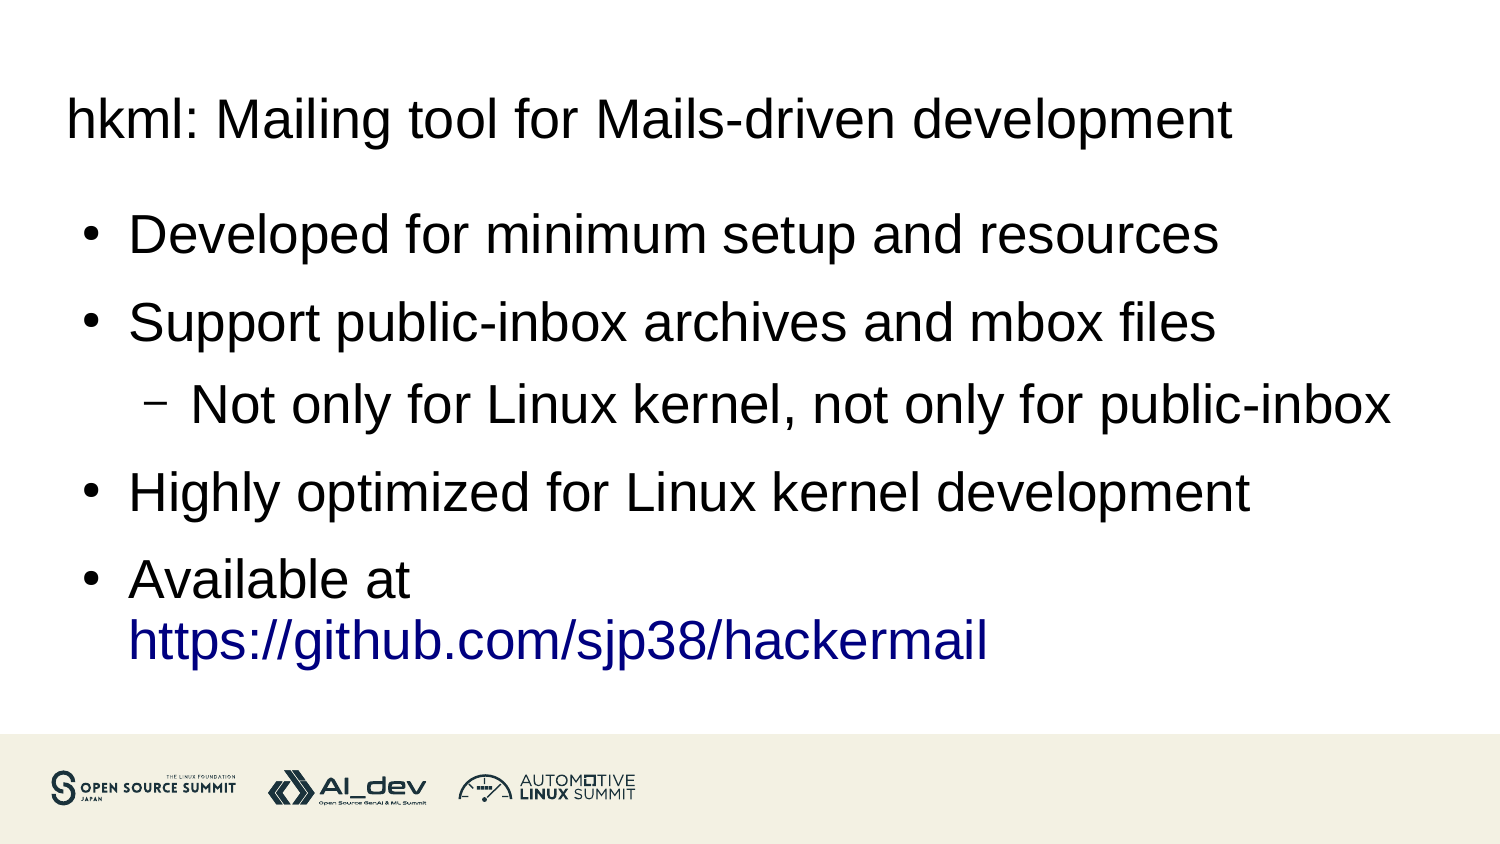

# hkml: Mailing tool for Mails-driven development
Developed for minimum setup and resources
Support public-inbox archives and mbox files
Not only for Linux kernel, not only for public-inbox
Highly optimized for Linux kernel development
Available at
https://github.com/sjp38/hackermail